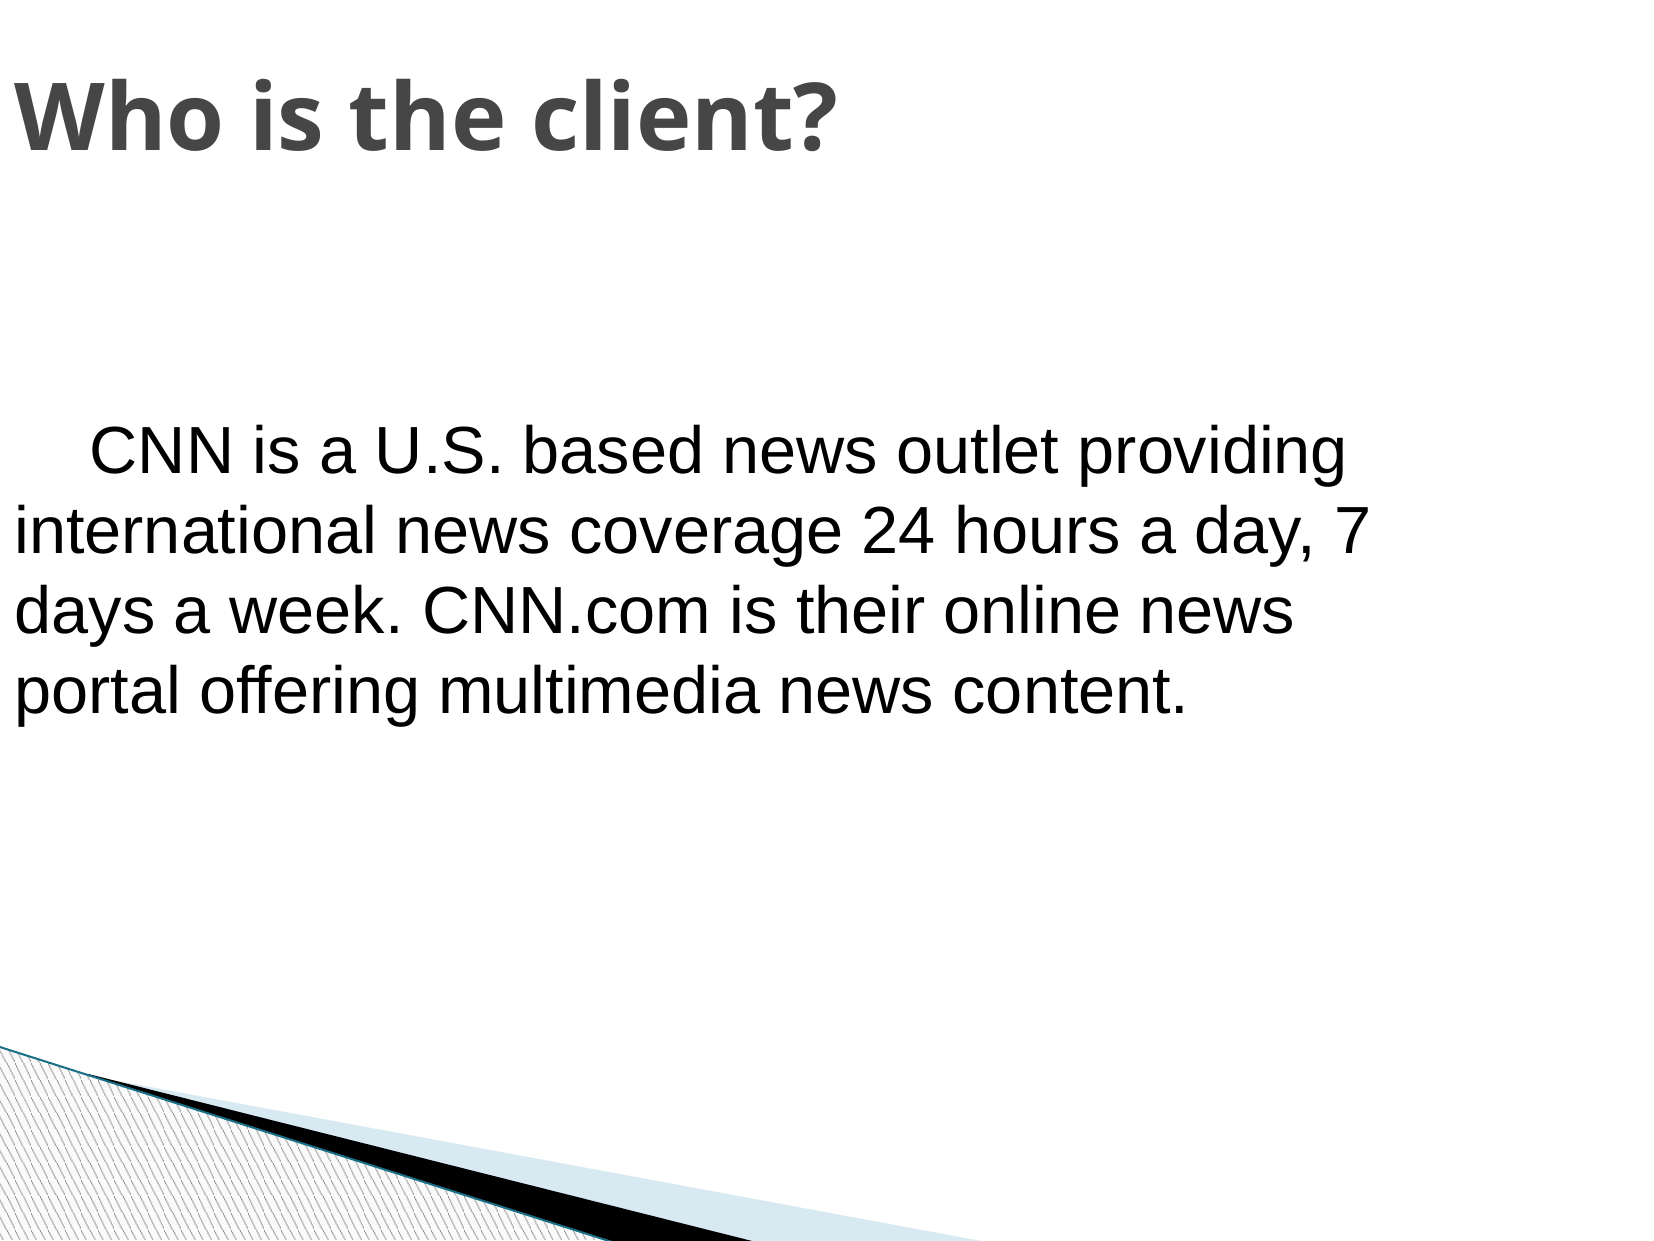

# Who is the client?
	CNN is a U.S. based news outlet providing international news coverage 24 hours a day, 7 days a week. CNN.com is their online news portal offering multimedia news content.